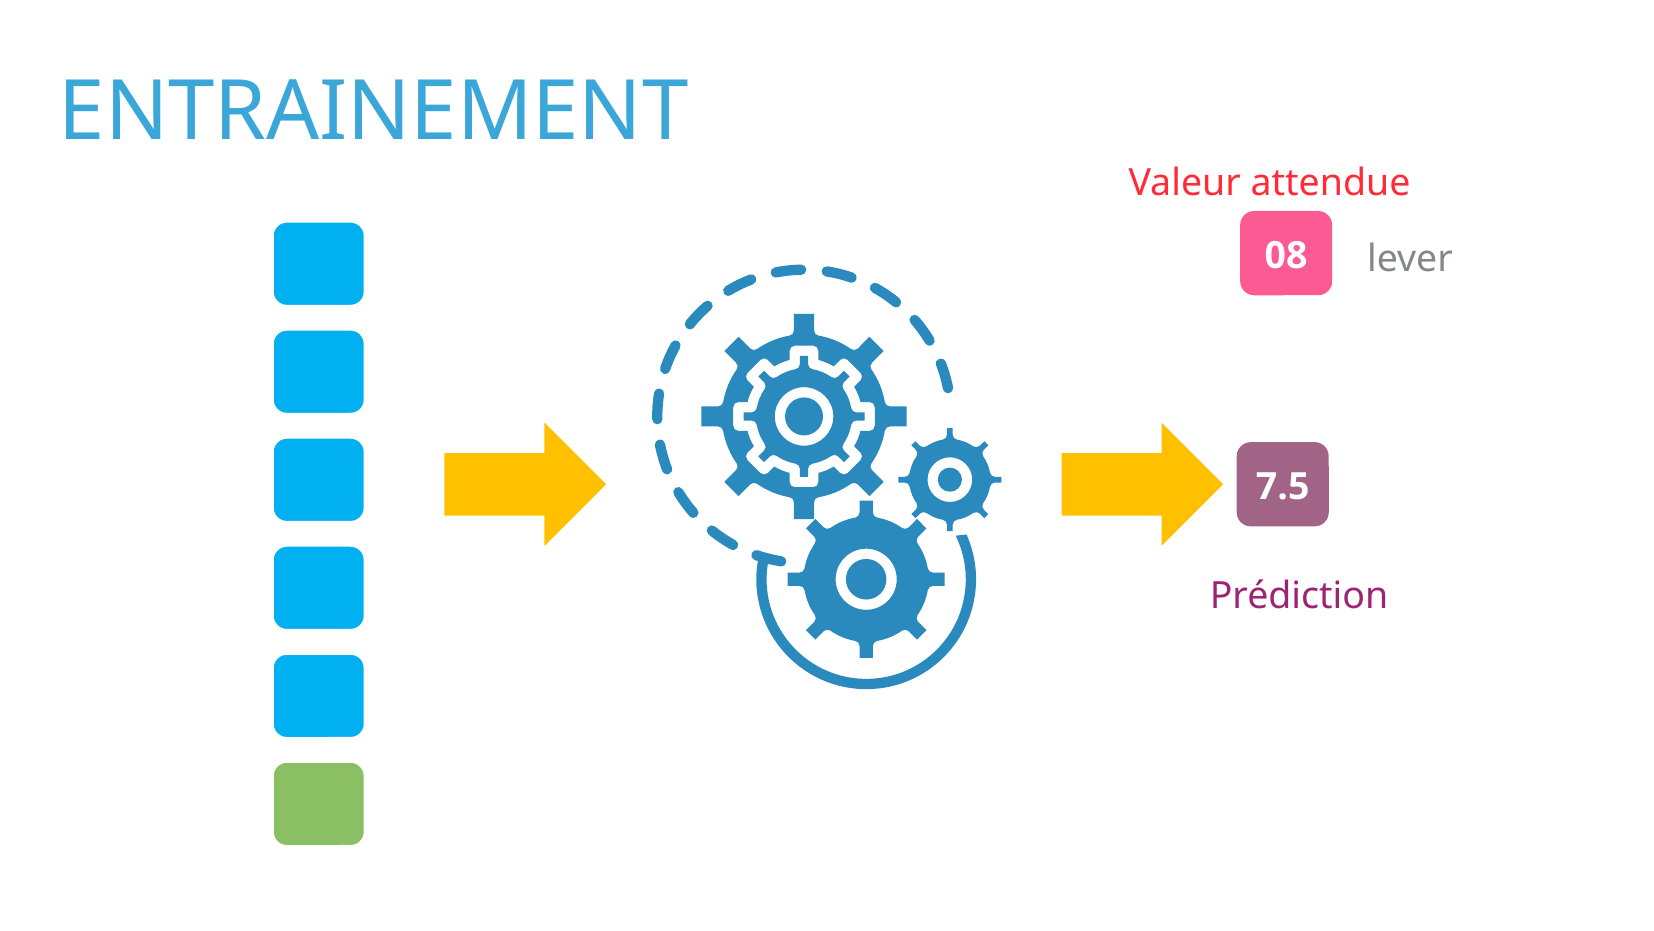

# Entrainement
Valeur attendue
08
lever
7.5
Prédiction